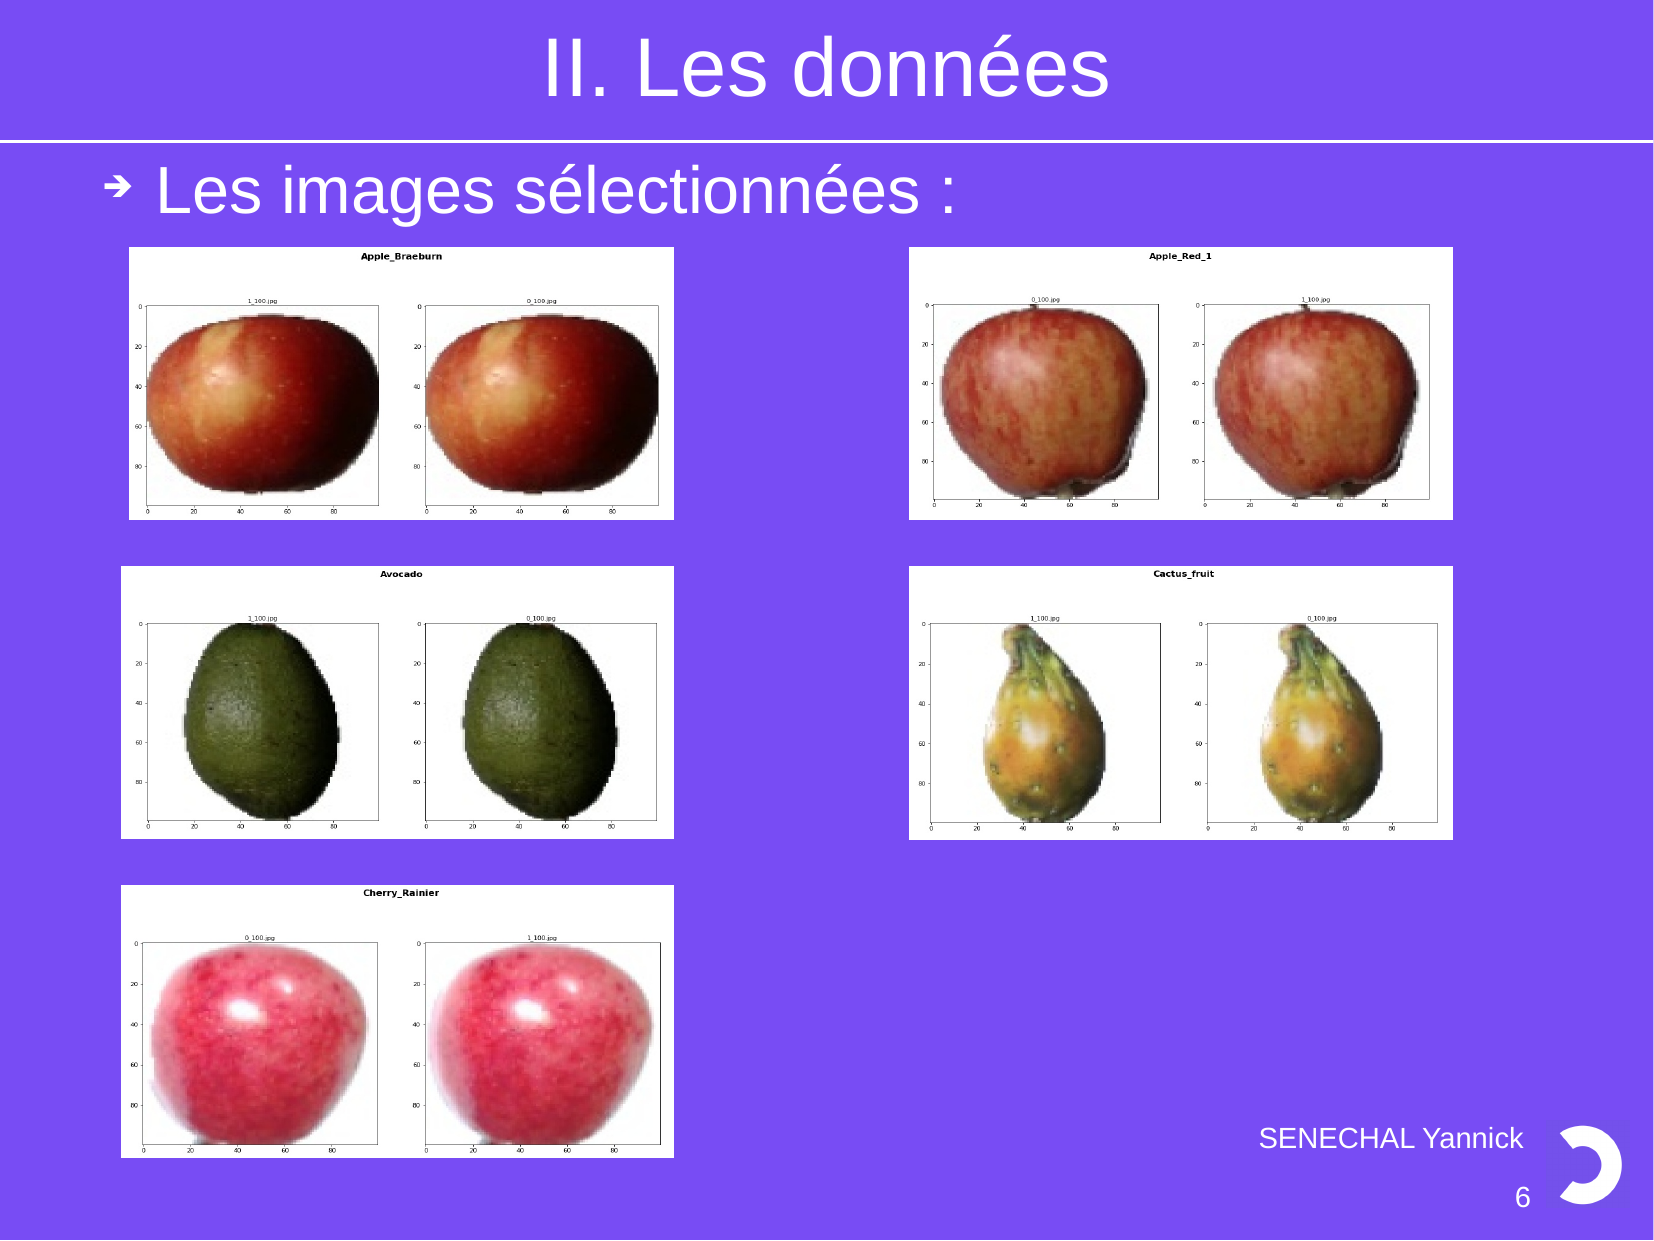

# II. Les données
Les images sélectionnées :
SENECHAL Yannick
6